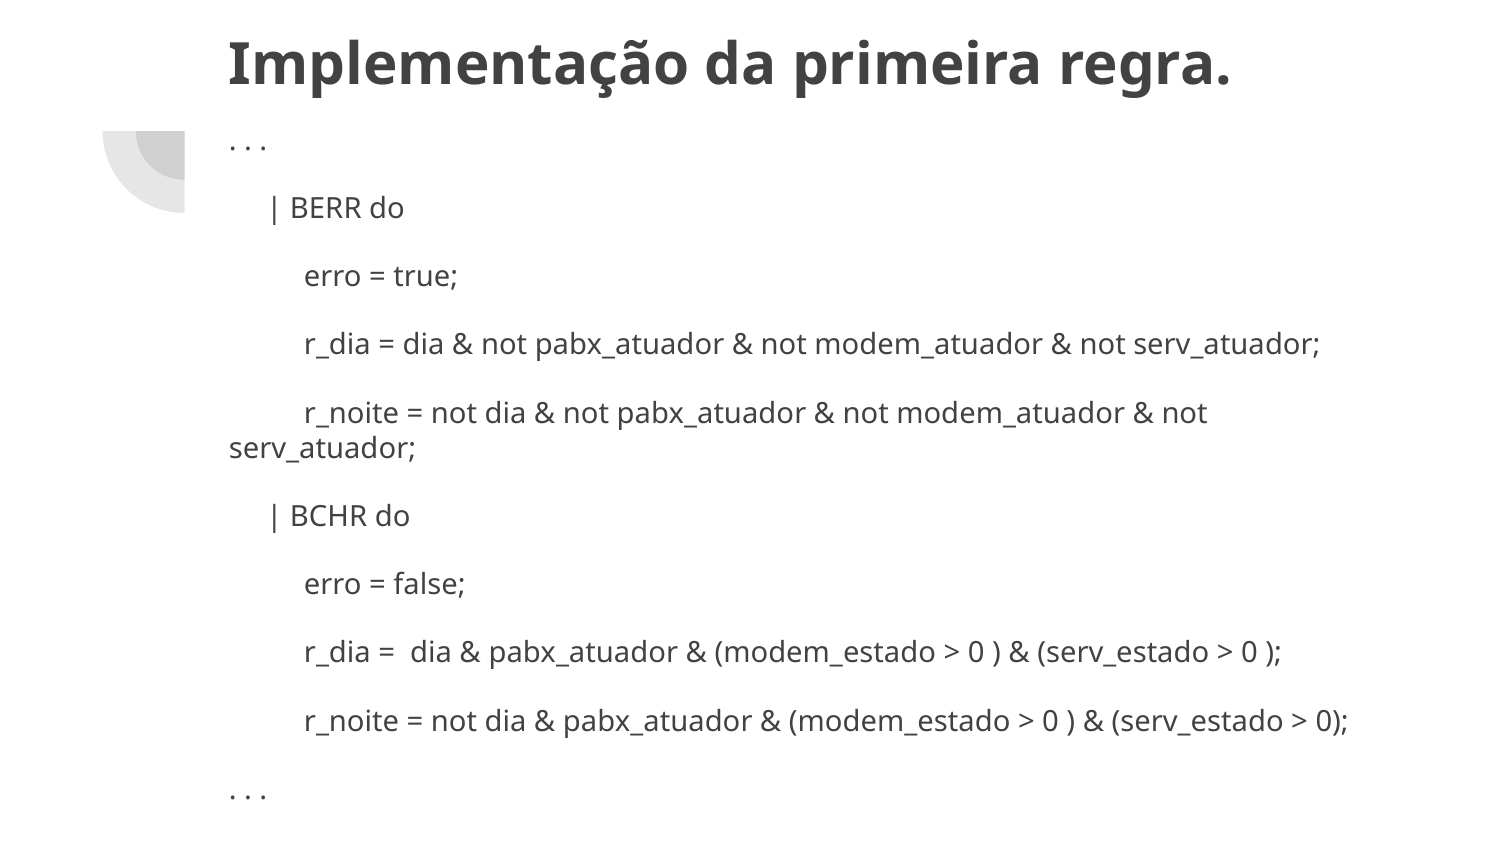

# Implementação da primeira regra.
. . .
 | BERR do
 erro = true;
 r_dia = dia & not pabx_atuador & not modem_atuador & not serv_atuador;
 r_noite = not dia & not pabx_atuador & not modem_atuador & not serv_atuador;
 | BCHR do
 erro = false;
 r_dia = dia & pabx_atuador & (modem_estado > 0 ) & (serv_estado > 0 );
 r_noite = not dia & pabx_atuador & (modem_estado > 0 ) & (serv_estado > 0);
. . .